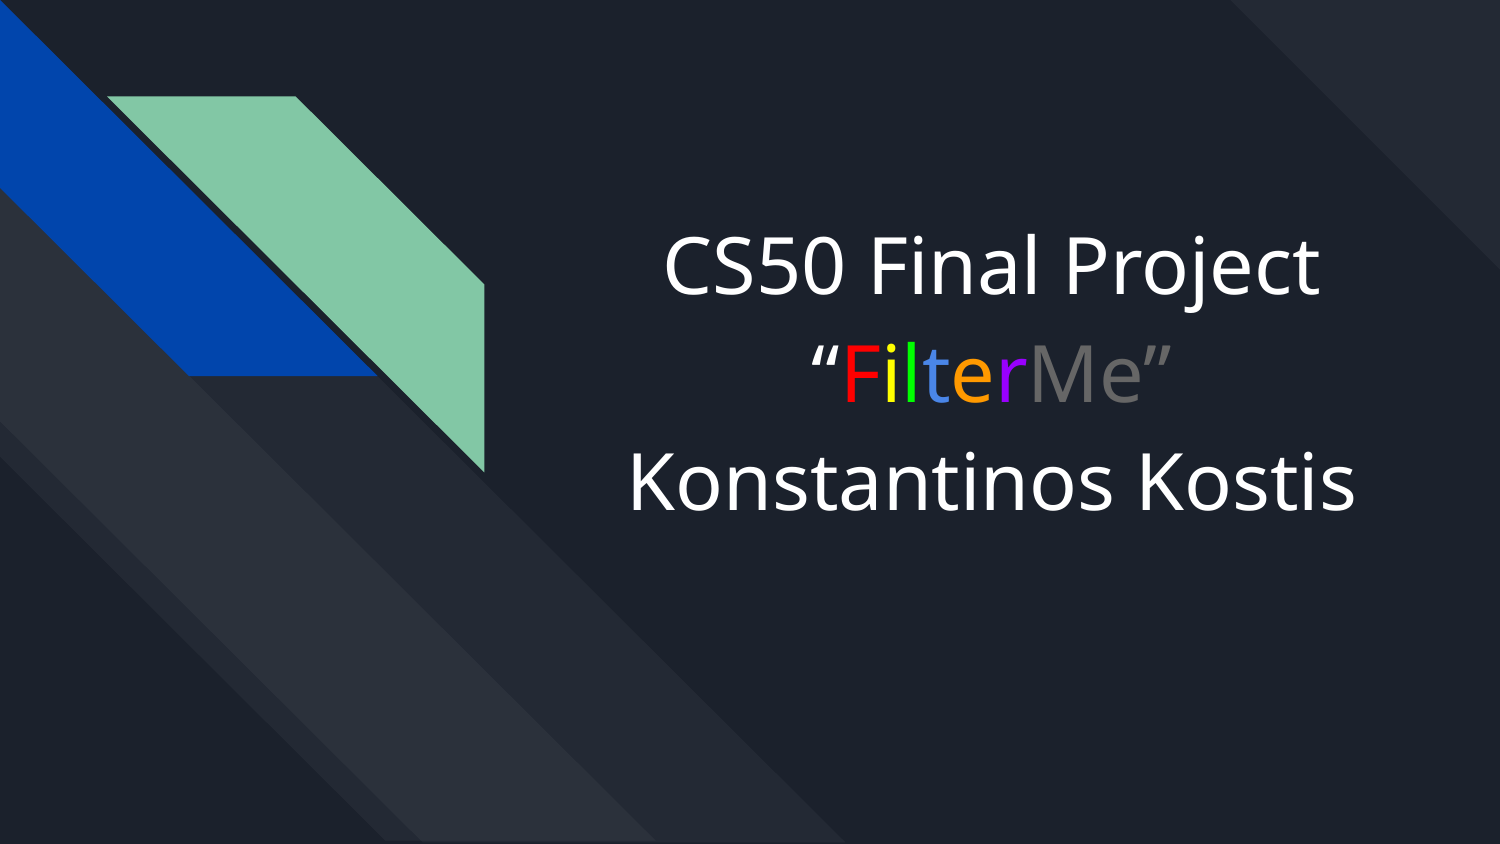

# CS50 Final Project “FilterMe” Konstantinos Kostis